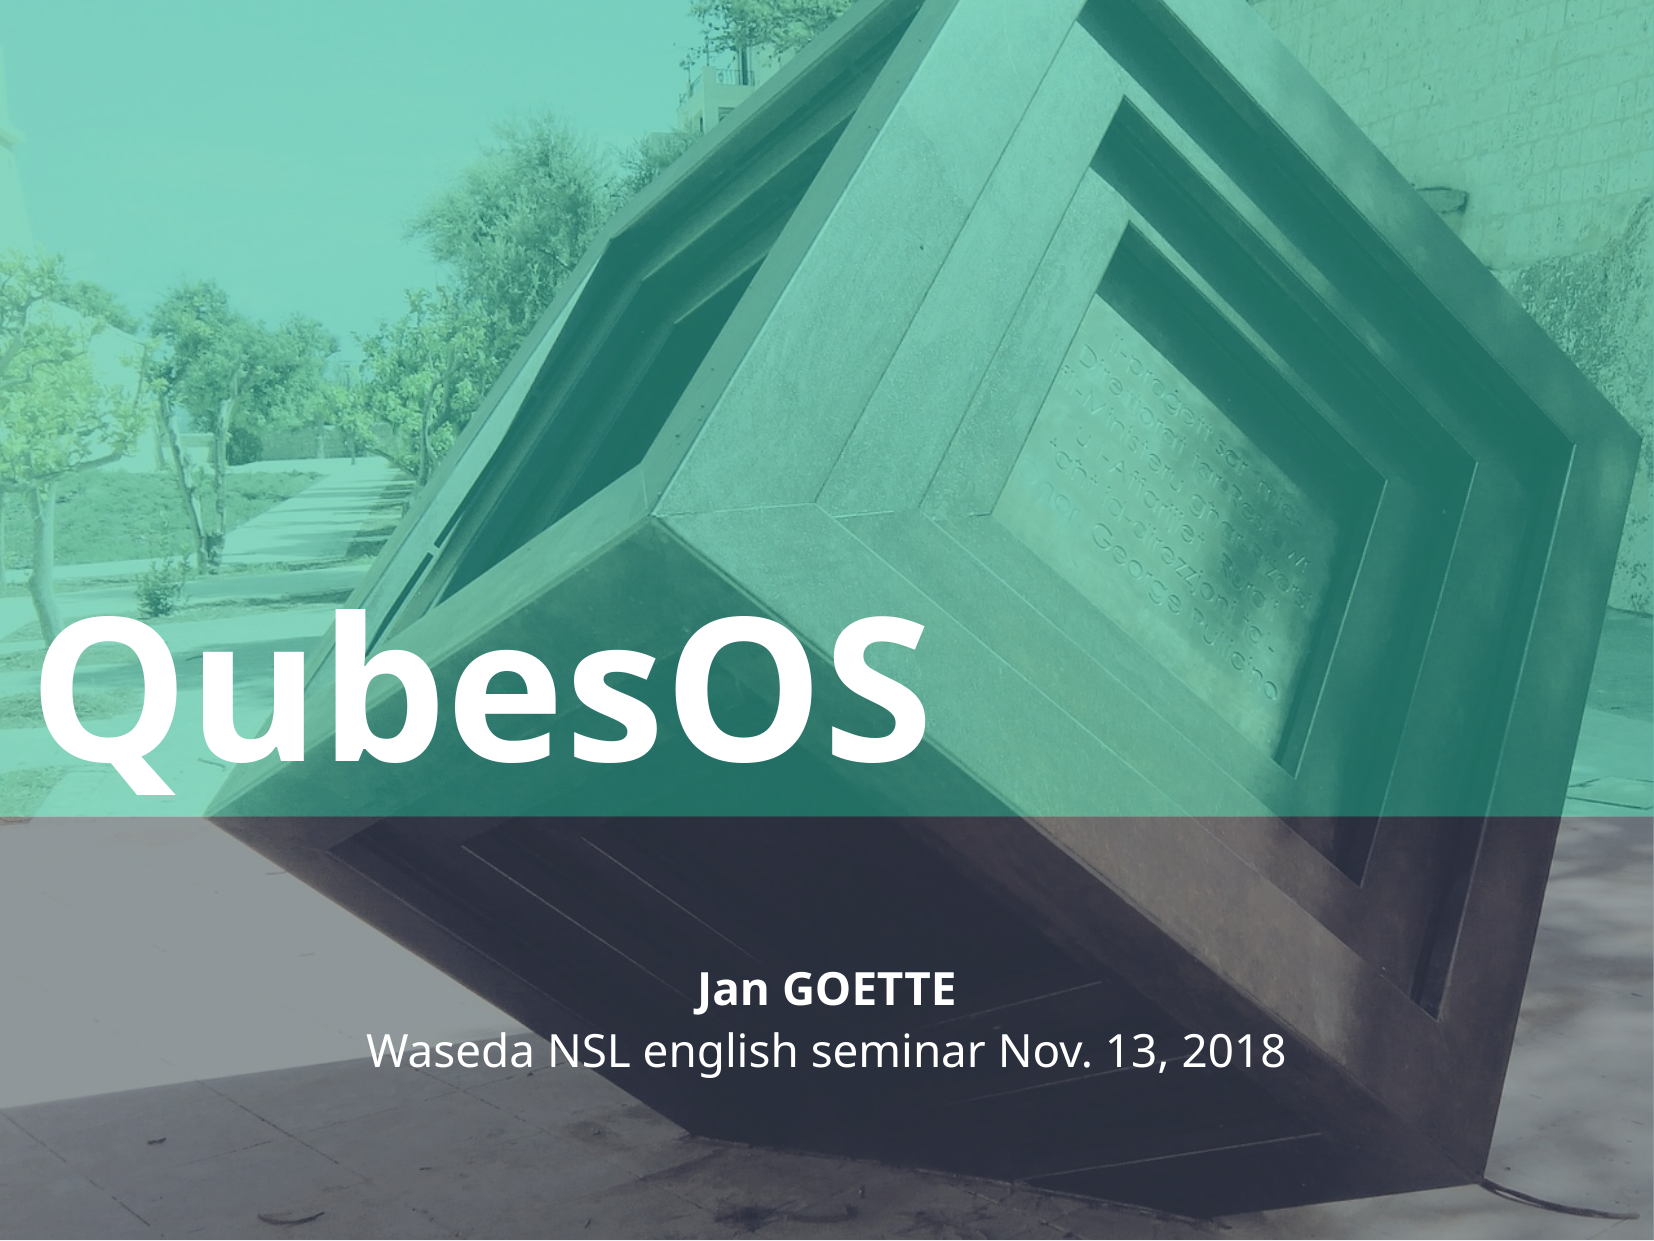

QubesOS
# Jan GOETTE
Waseda NSL english seminar Nov. 13, 2018